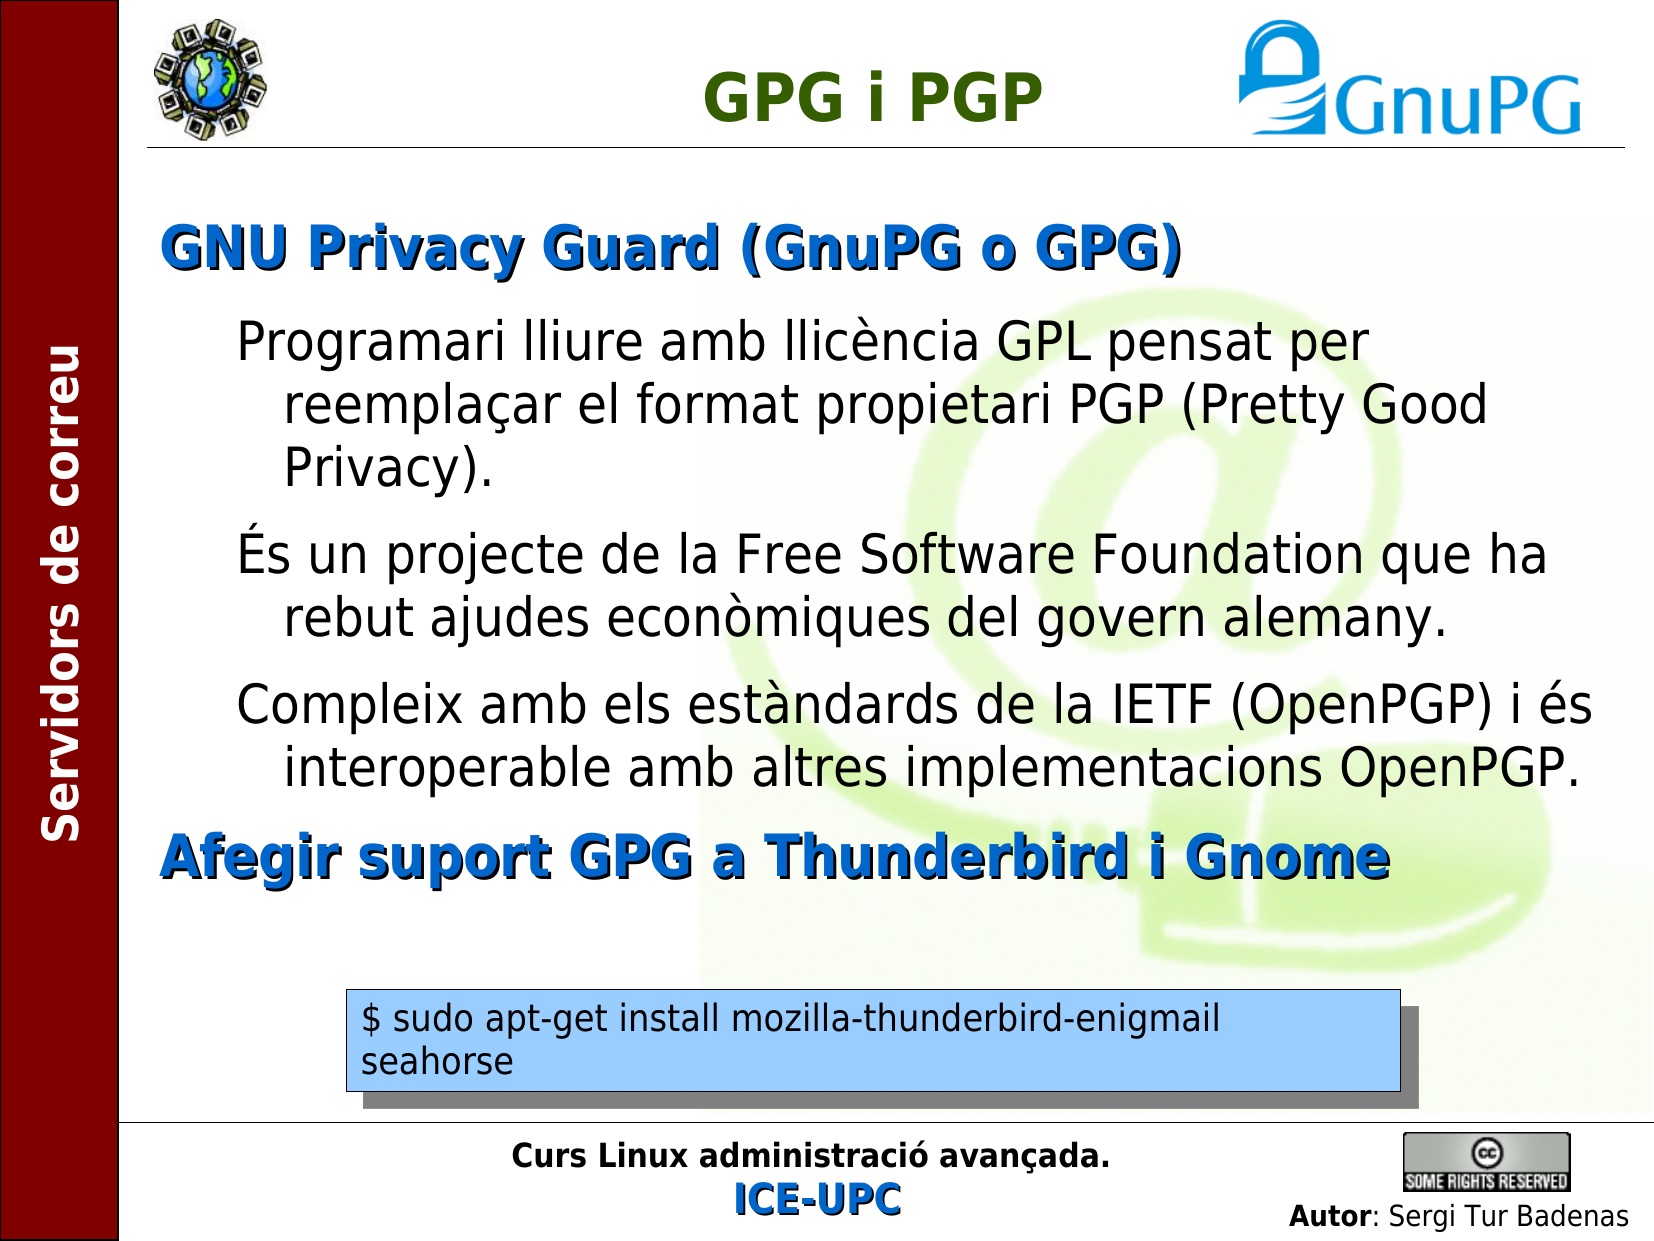

# GPG i PGP
GNU Privacy Guard (GnuPG o GPG)
Programari lliure amb llicència GPL pensat per reemplaçar el format propietari PGP (Pretty Good Privacy).
És un projecte de la Free Software Foundation que ha rebut ajudes econòmiques del govern alemany.
Compleix amb els estàndards de la IETF (OpenPGP) i és interoperable amb altres implementacions OpenPGP.
Afegir suport GPG a Thunderbird i Gnome
$ sudo apt-get install mozilla-thunderbird-enigmail seahorse